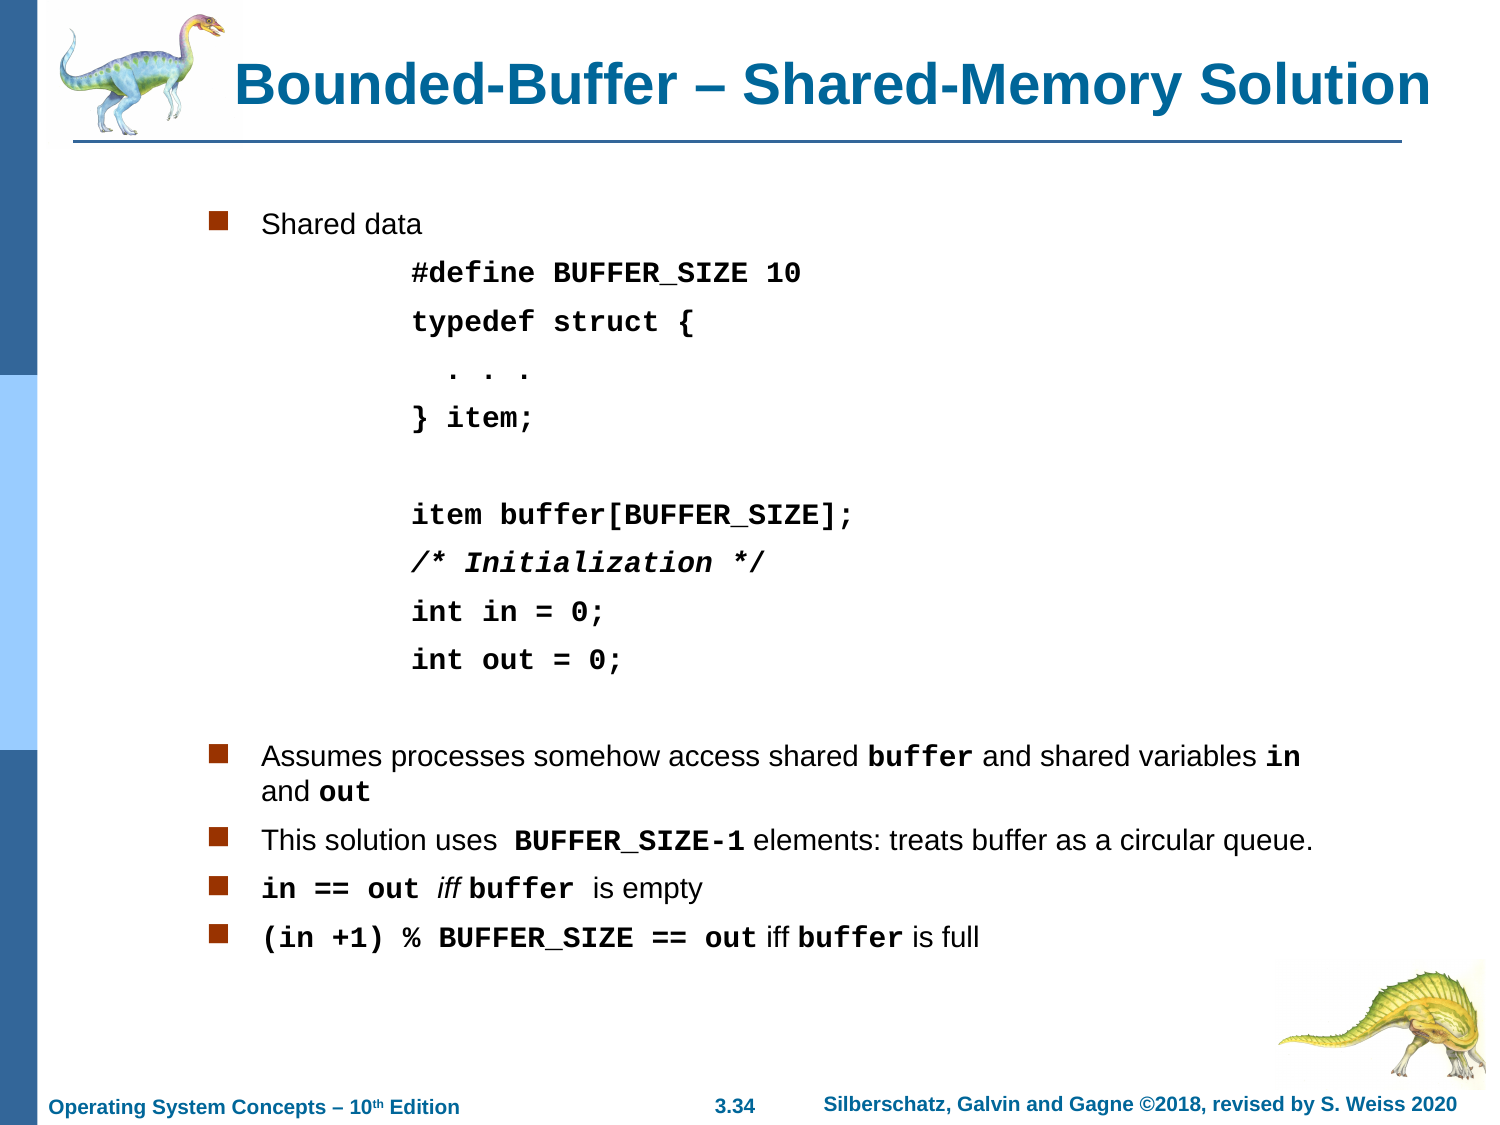

# Bounded-Buffer – Shared-Memory Solution
Shared data
#define BUFFER_SIZE 10
typedef struct {
	. . .
} item;
item buffer[BUFFER_SIZE];
/* Initialization */
int in = 0;
int out = 0;
Assumes processes somehow access shared buffer and shared variables in and out
This solution uses BUFFER_SIZE-1 elements: treats buffer as a circular queue.
in == out iff buffer is empty
(in +1) % BUFFER_SIZE == out iff buffer is full